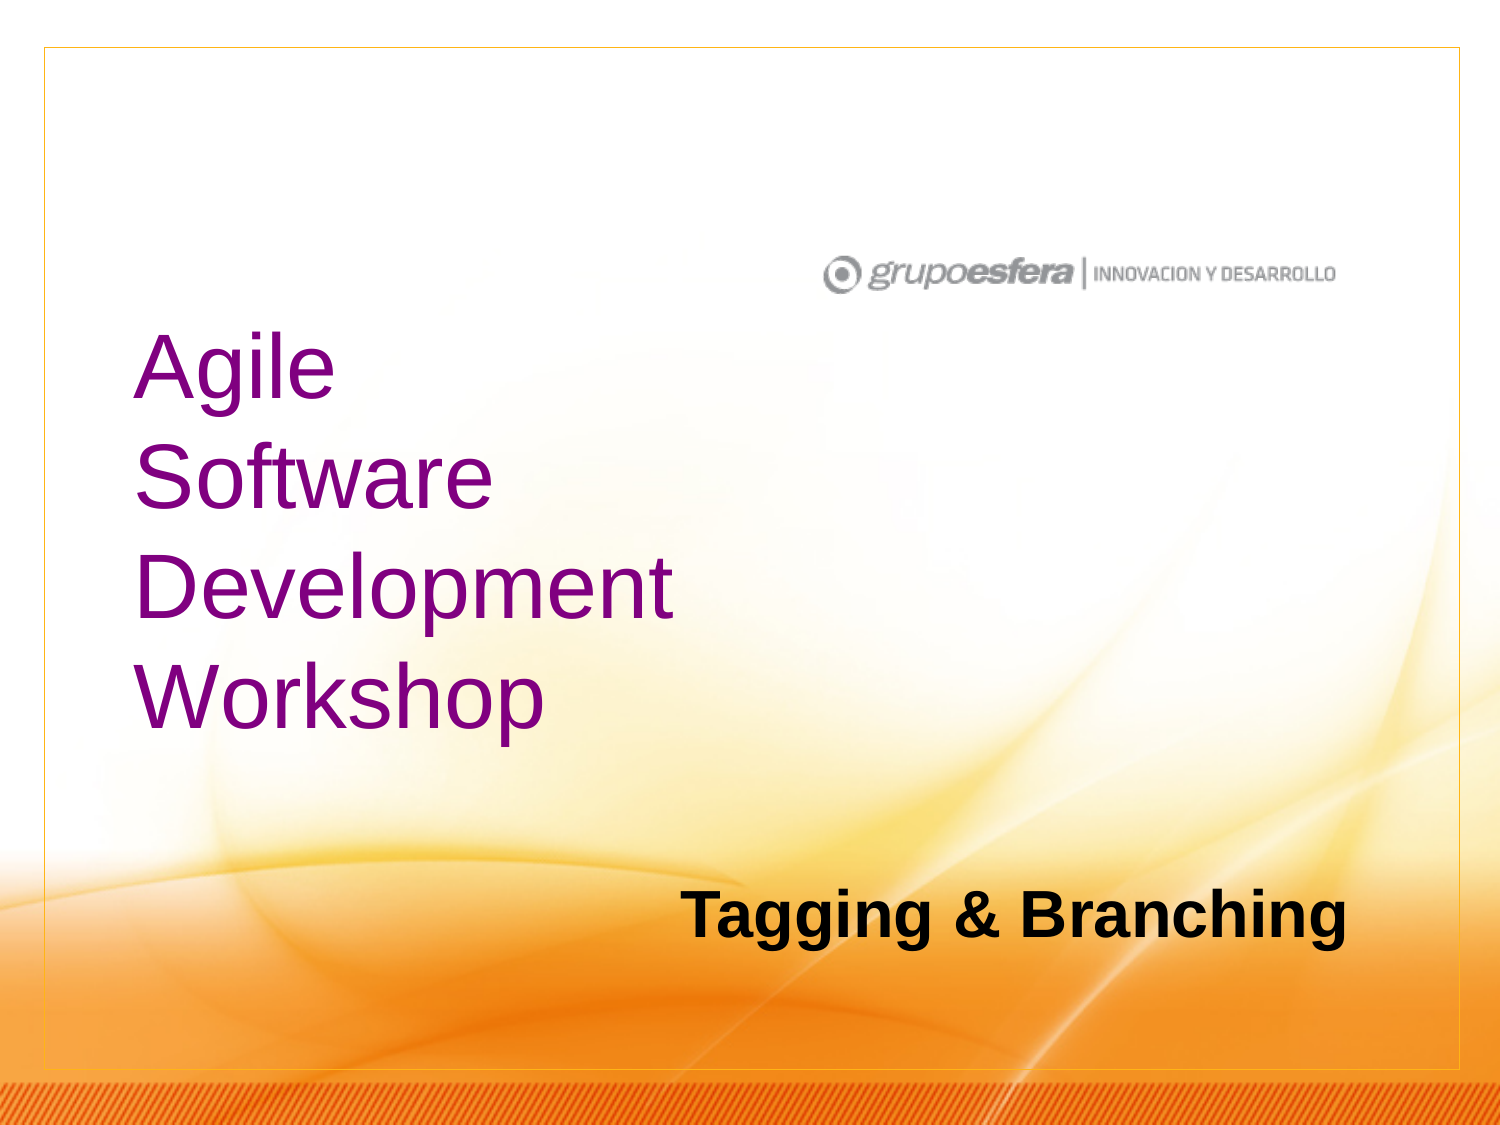

Tagging & Branching
Agile
Software
Development
Workshop